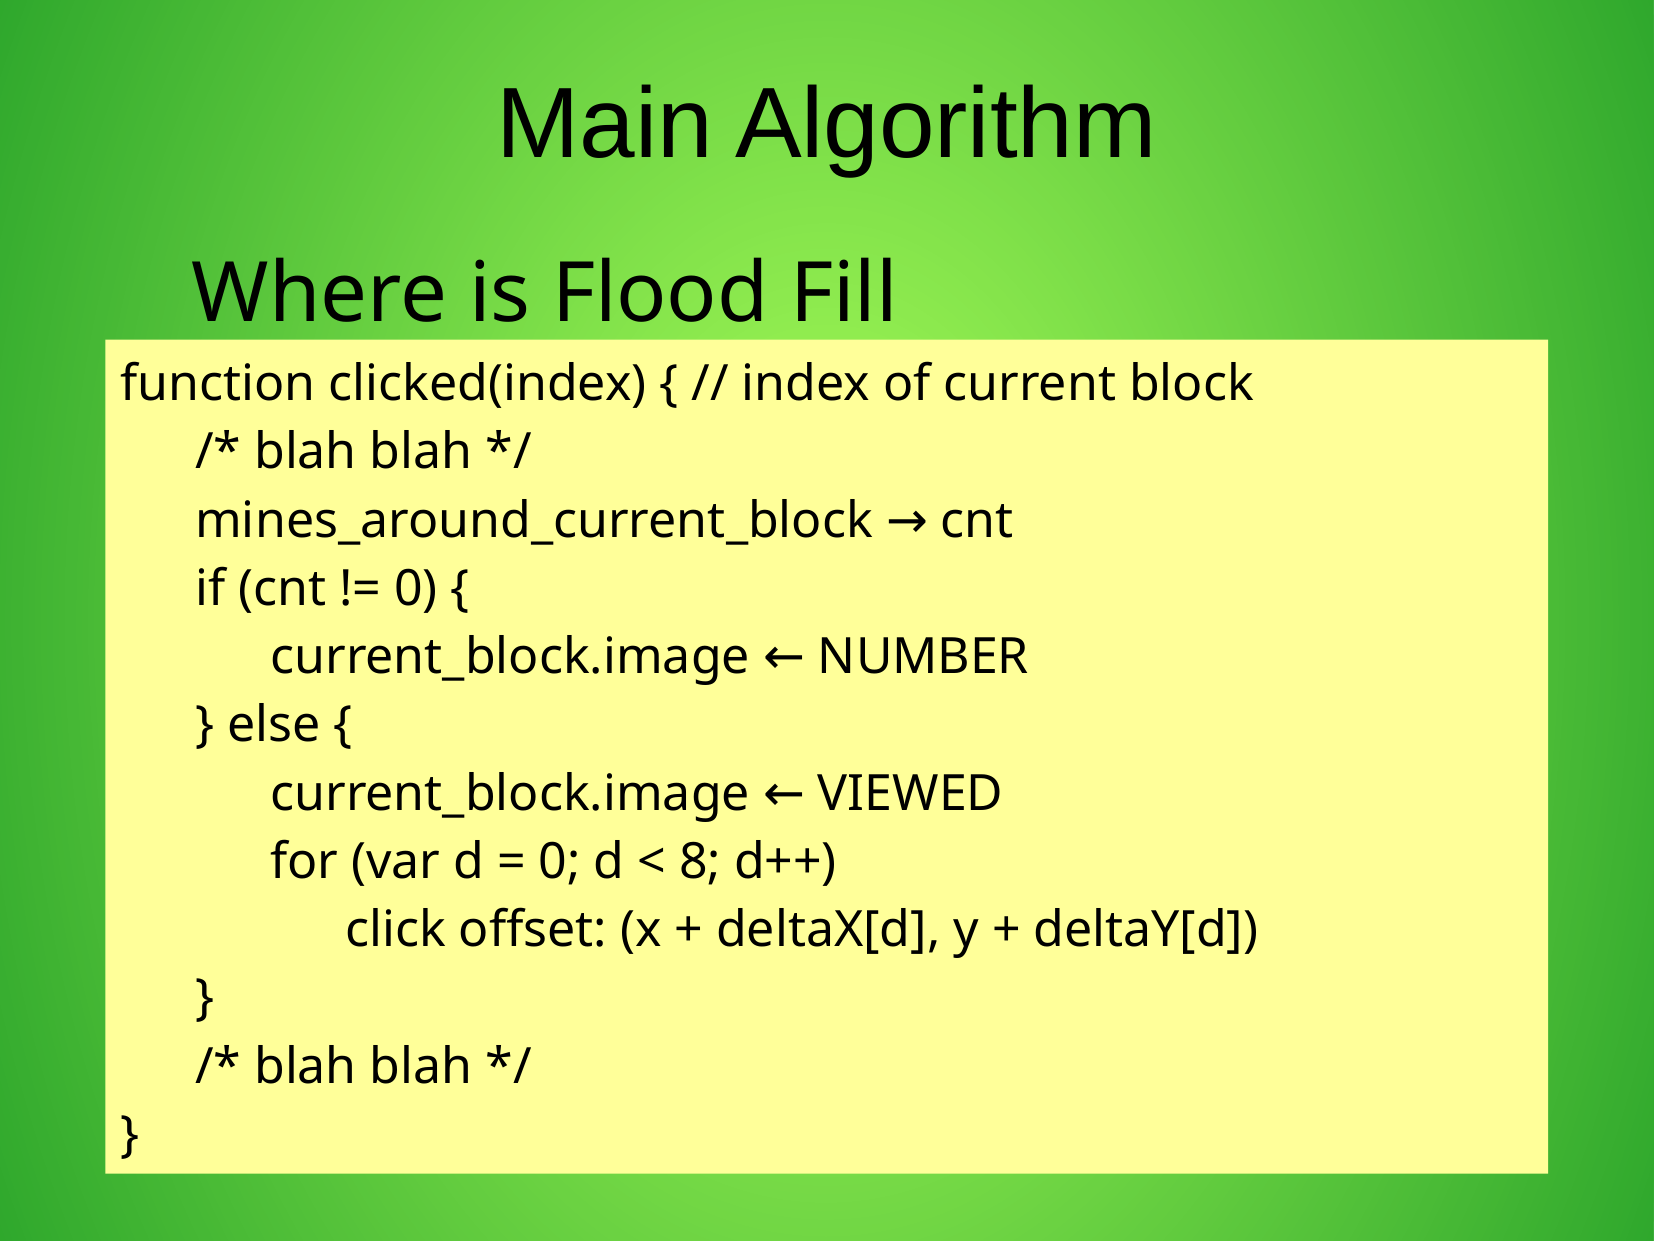

Main Algorithm
Where is Flood Fill
function clicked(index) { // index of current block
	/* blah blah */
	mines_around_current_block → cnt
	if (cnt != 0) {
 		current_block.image ← NUMBER
 	} else {
 	current_block.image ← VIEWED
 	for (var d = 0; d < 8; d++)
 	click offset: (x + deltaX[d], y + deltaY[d])
 	}
	/* blah blah */
}